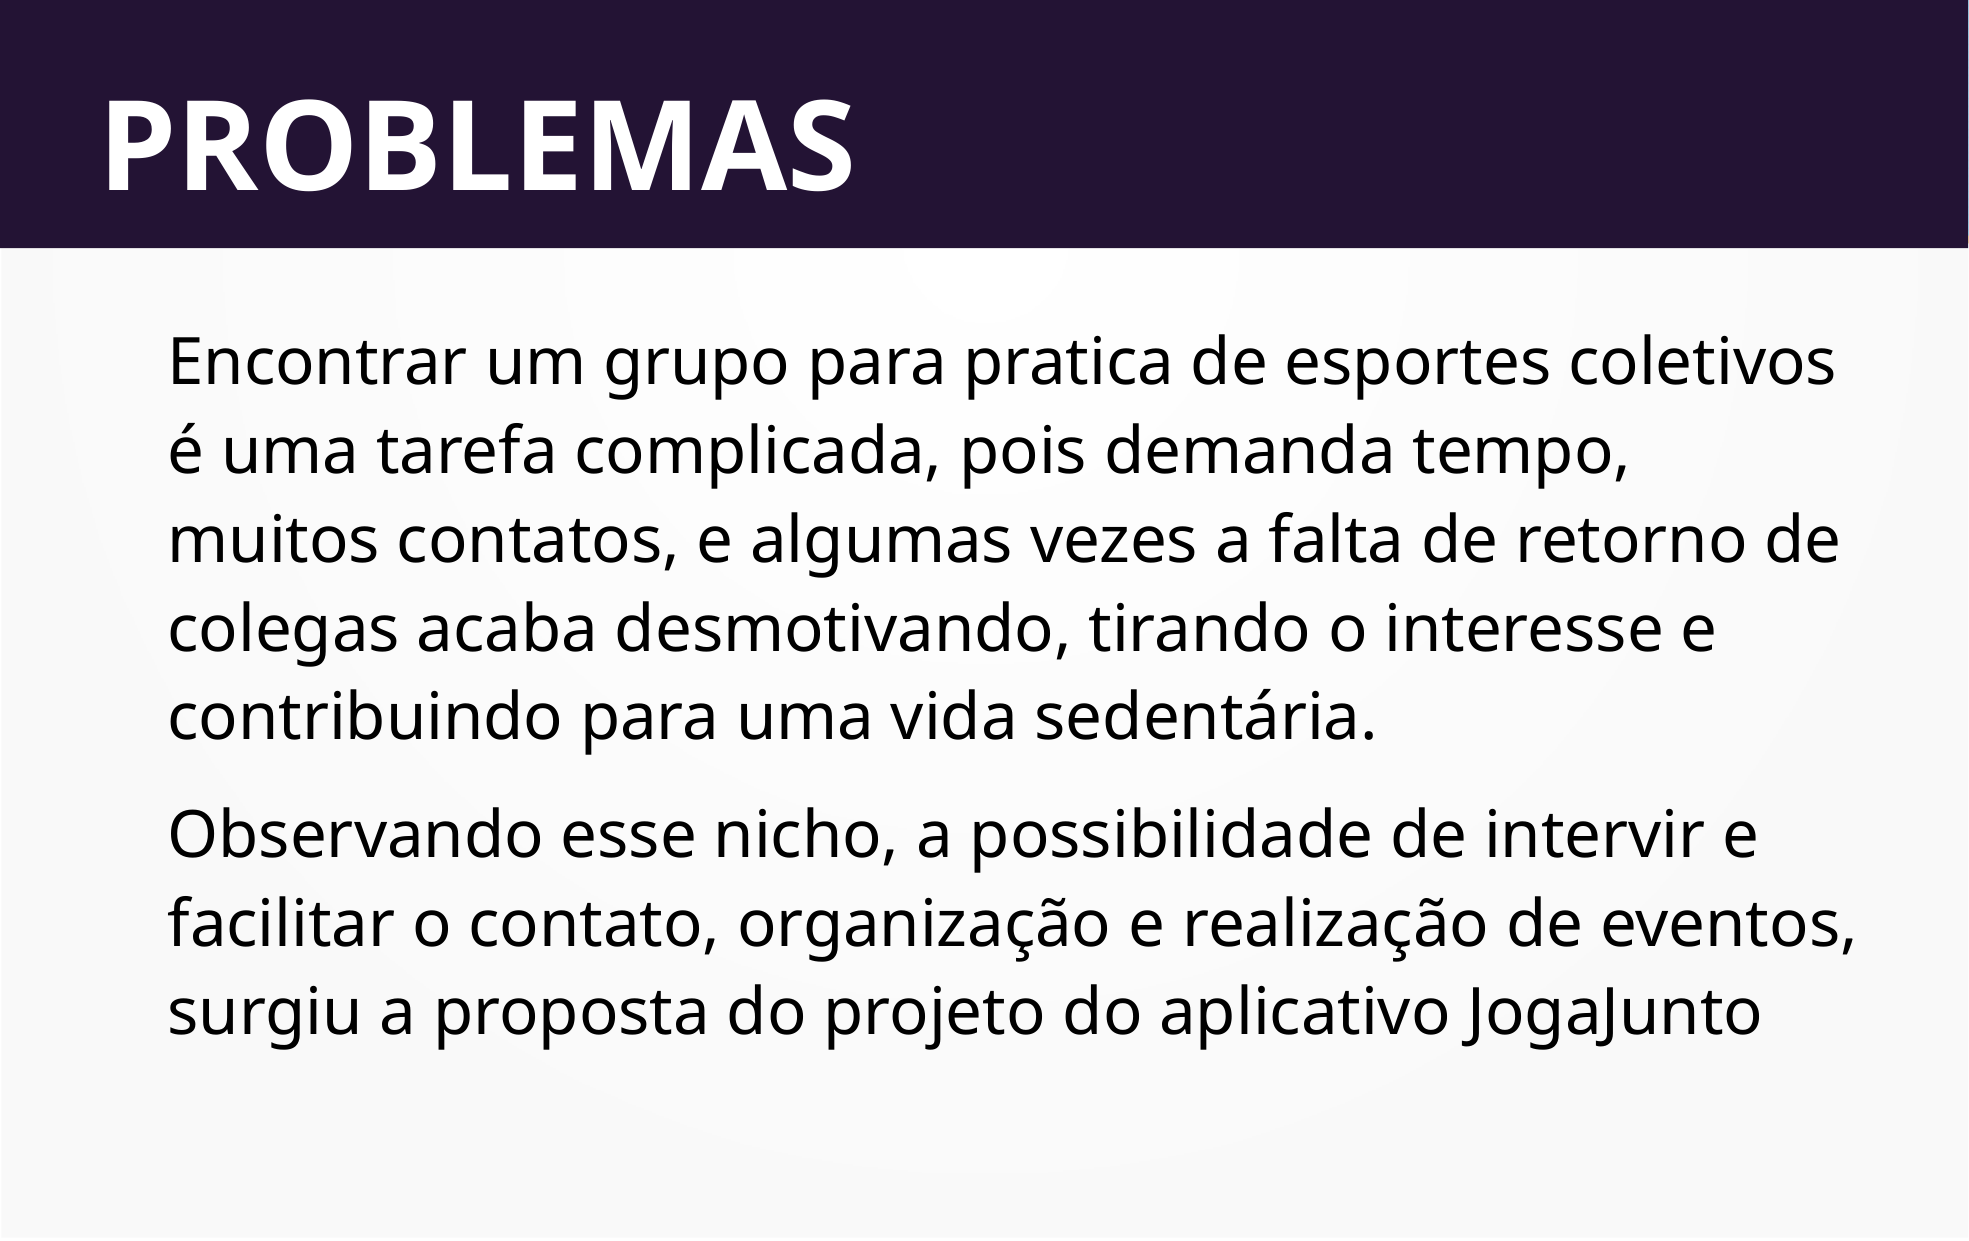

# PROBLEMAS
Encontrar um grupo para pratica de esportes coletivos é uma tarefa complicada, pois demanda tempo, muitos contatos, e algumas vezes a falta de retorno de colegas acaba desmotivando, tirando o interesse e contribuindo para uma vida sedentária.
Observando esse nicho, a possibilidade de intervir e facilitar o contato, organização e realização de eventos, surgiu a proposta do projeto do aplicativo JogaJunto